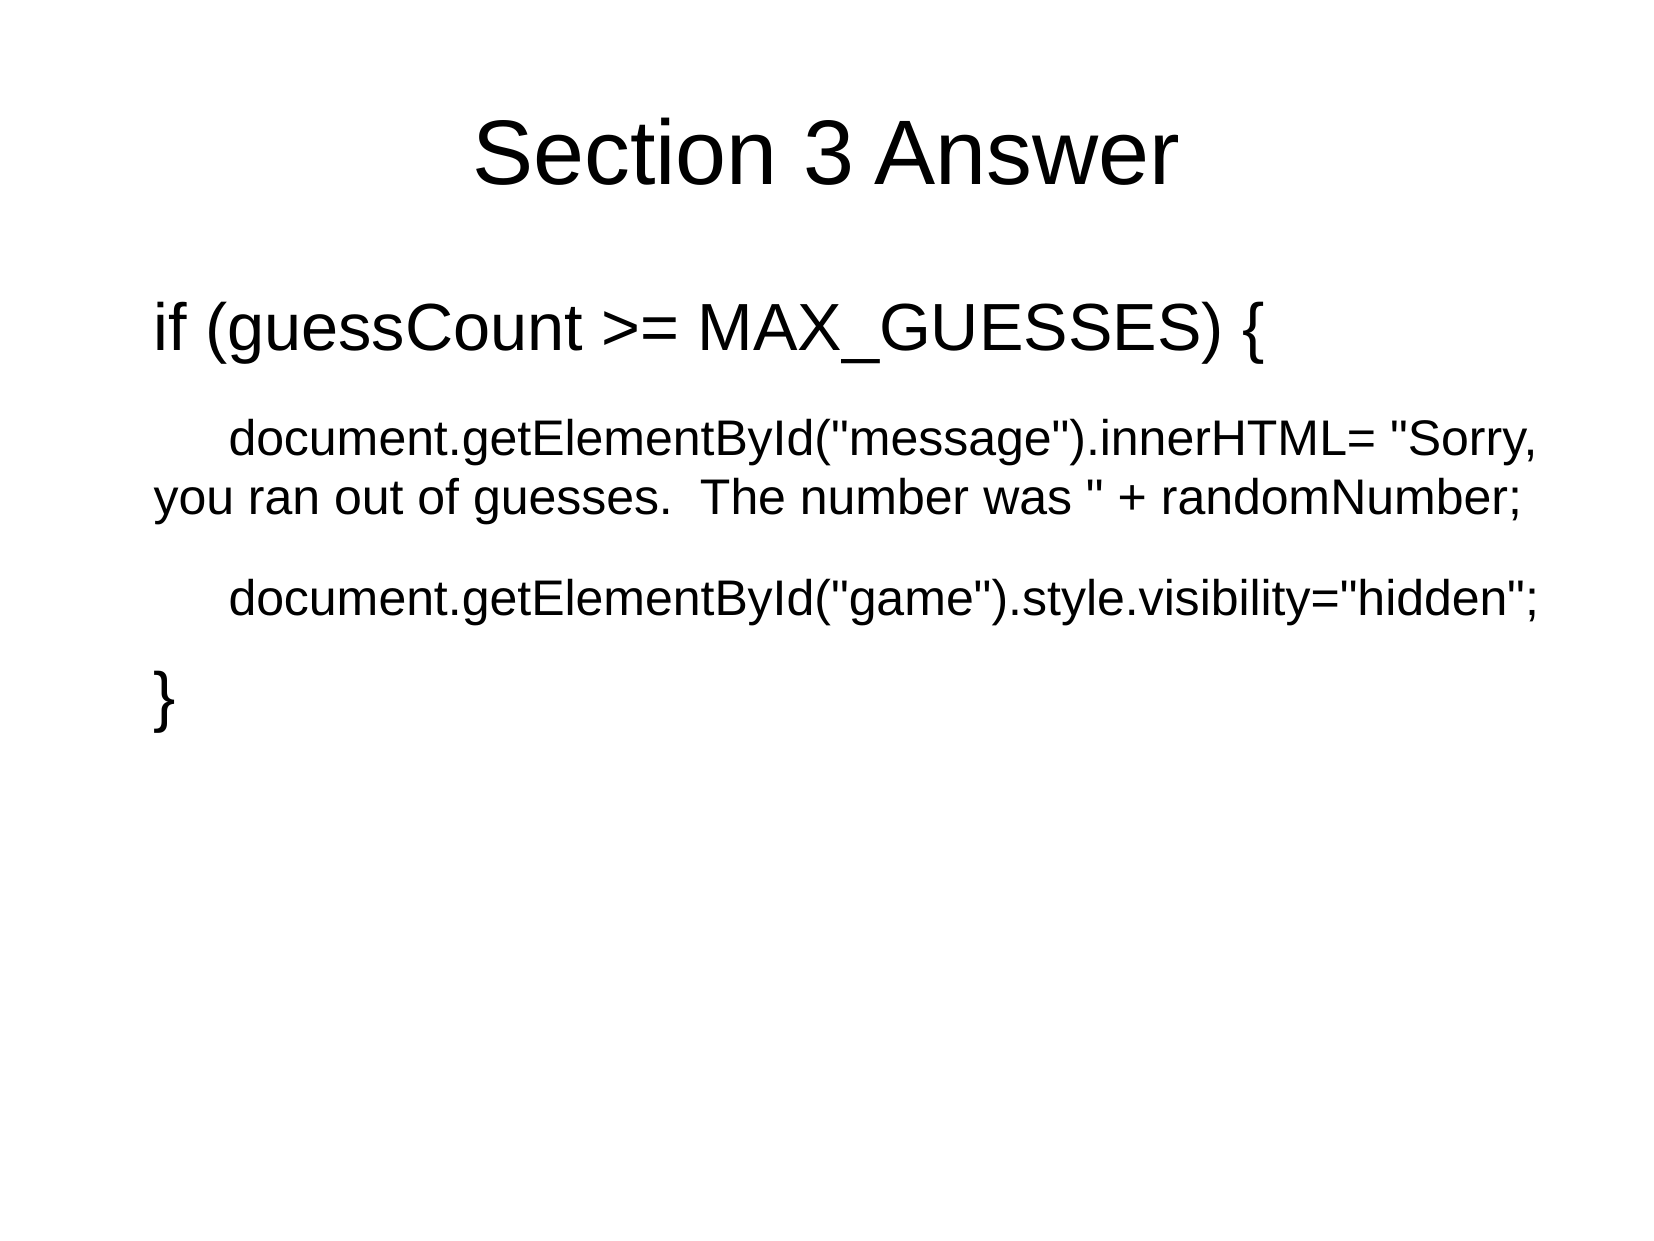

# Section 3 Answer
if (guessCount >= MAX_GUESSES) {
 	document.getElementById("message").innerHTML= "Sorry, you ran out of guesses. The number was " + randomNumber;
 	document.getElementById("game").style.visibility="hidden";
}